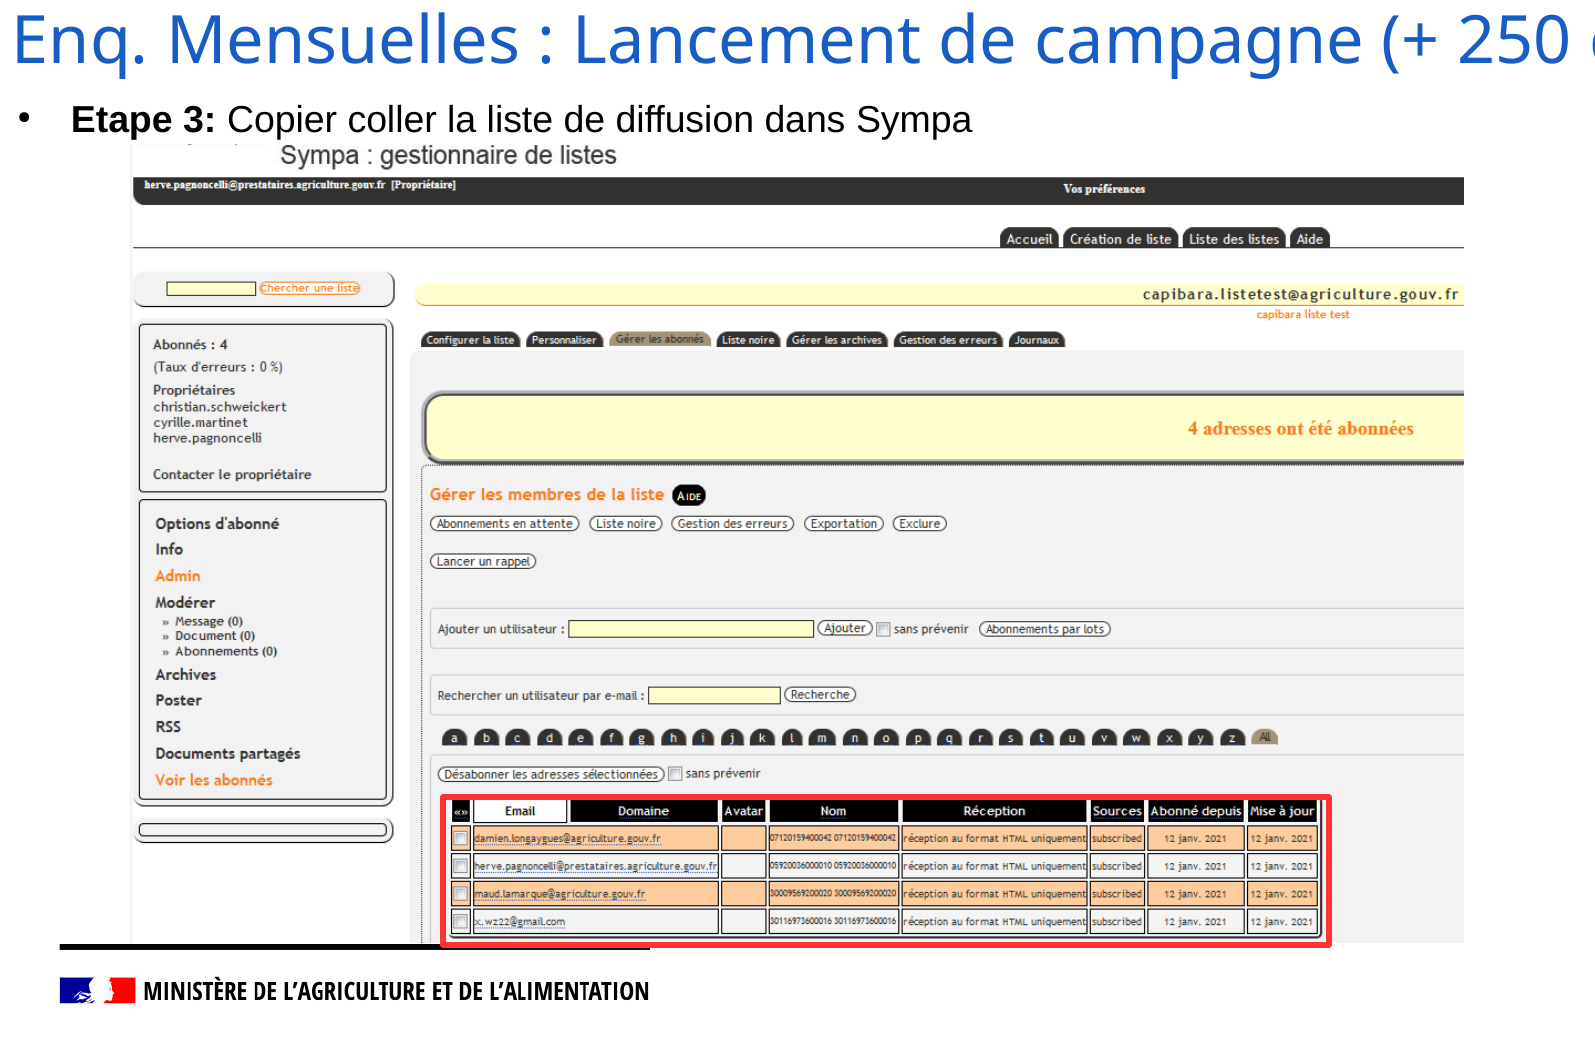

Enq. Mensuelles : Lancement de campagne (+ 250 quest)
# Etape 3: Copier coller la liste de diffusion dans Sympa